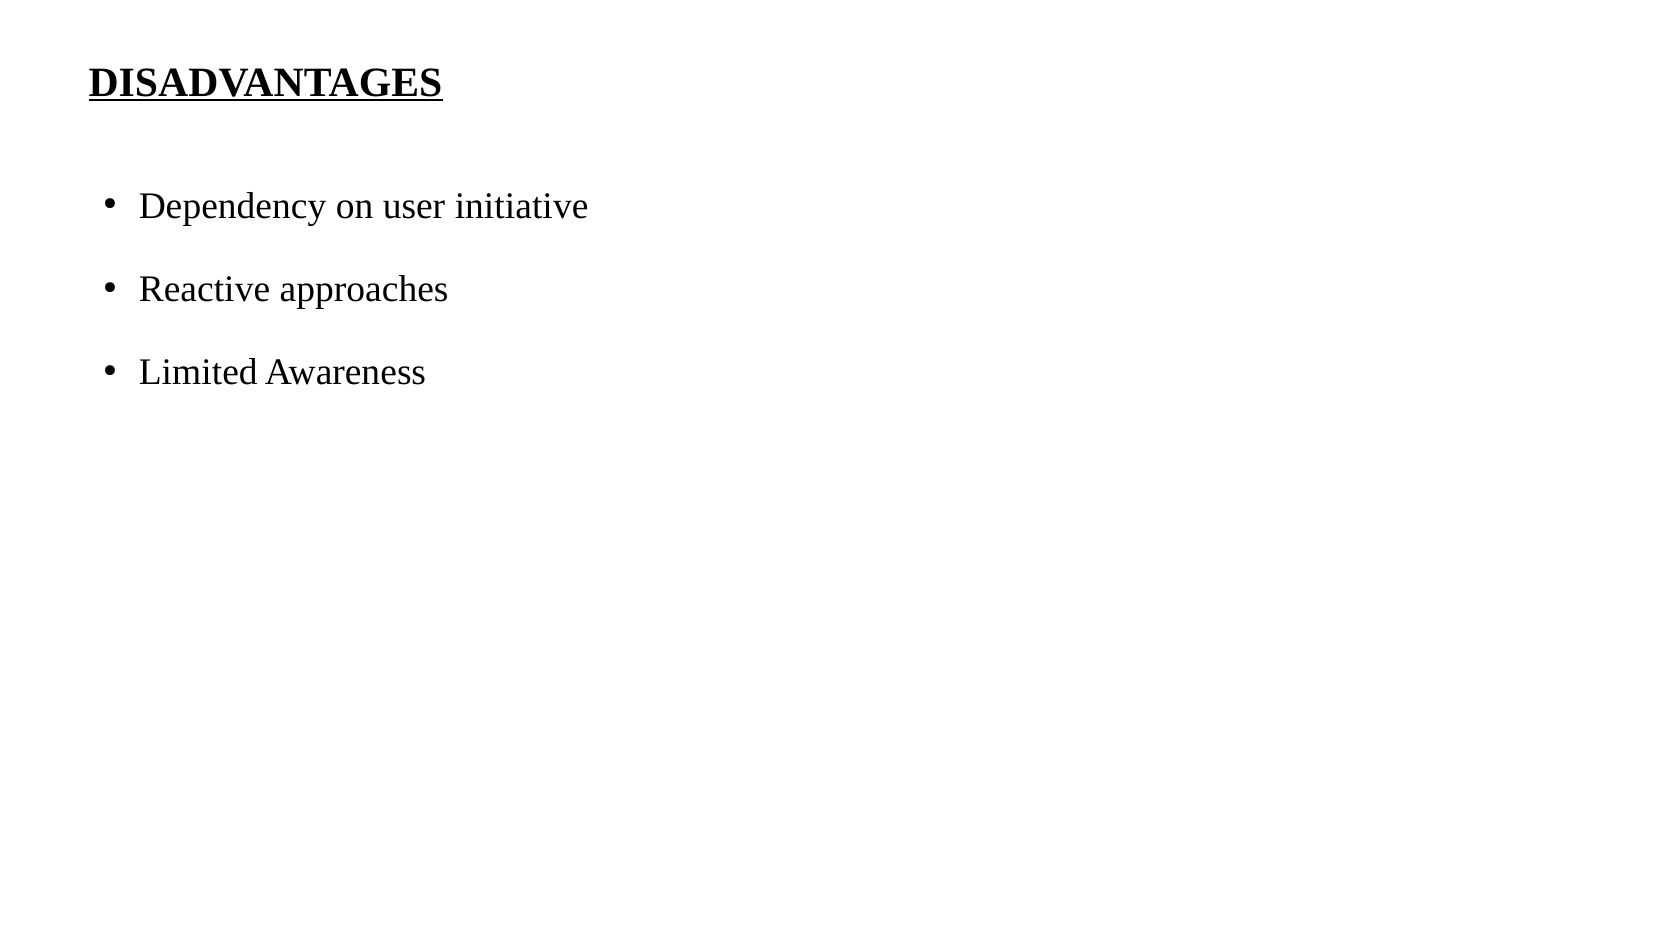

DISADVANTAGES
Dependency on user initiative
Reactive approaches
Limited Awareness